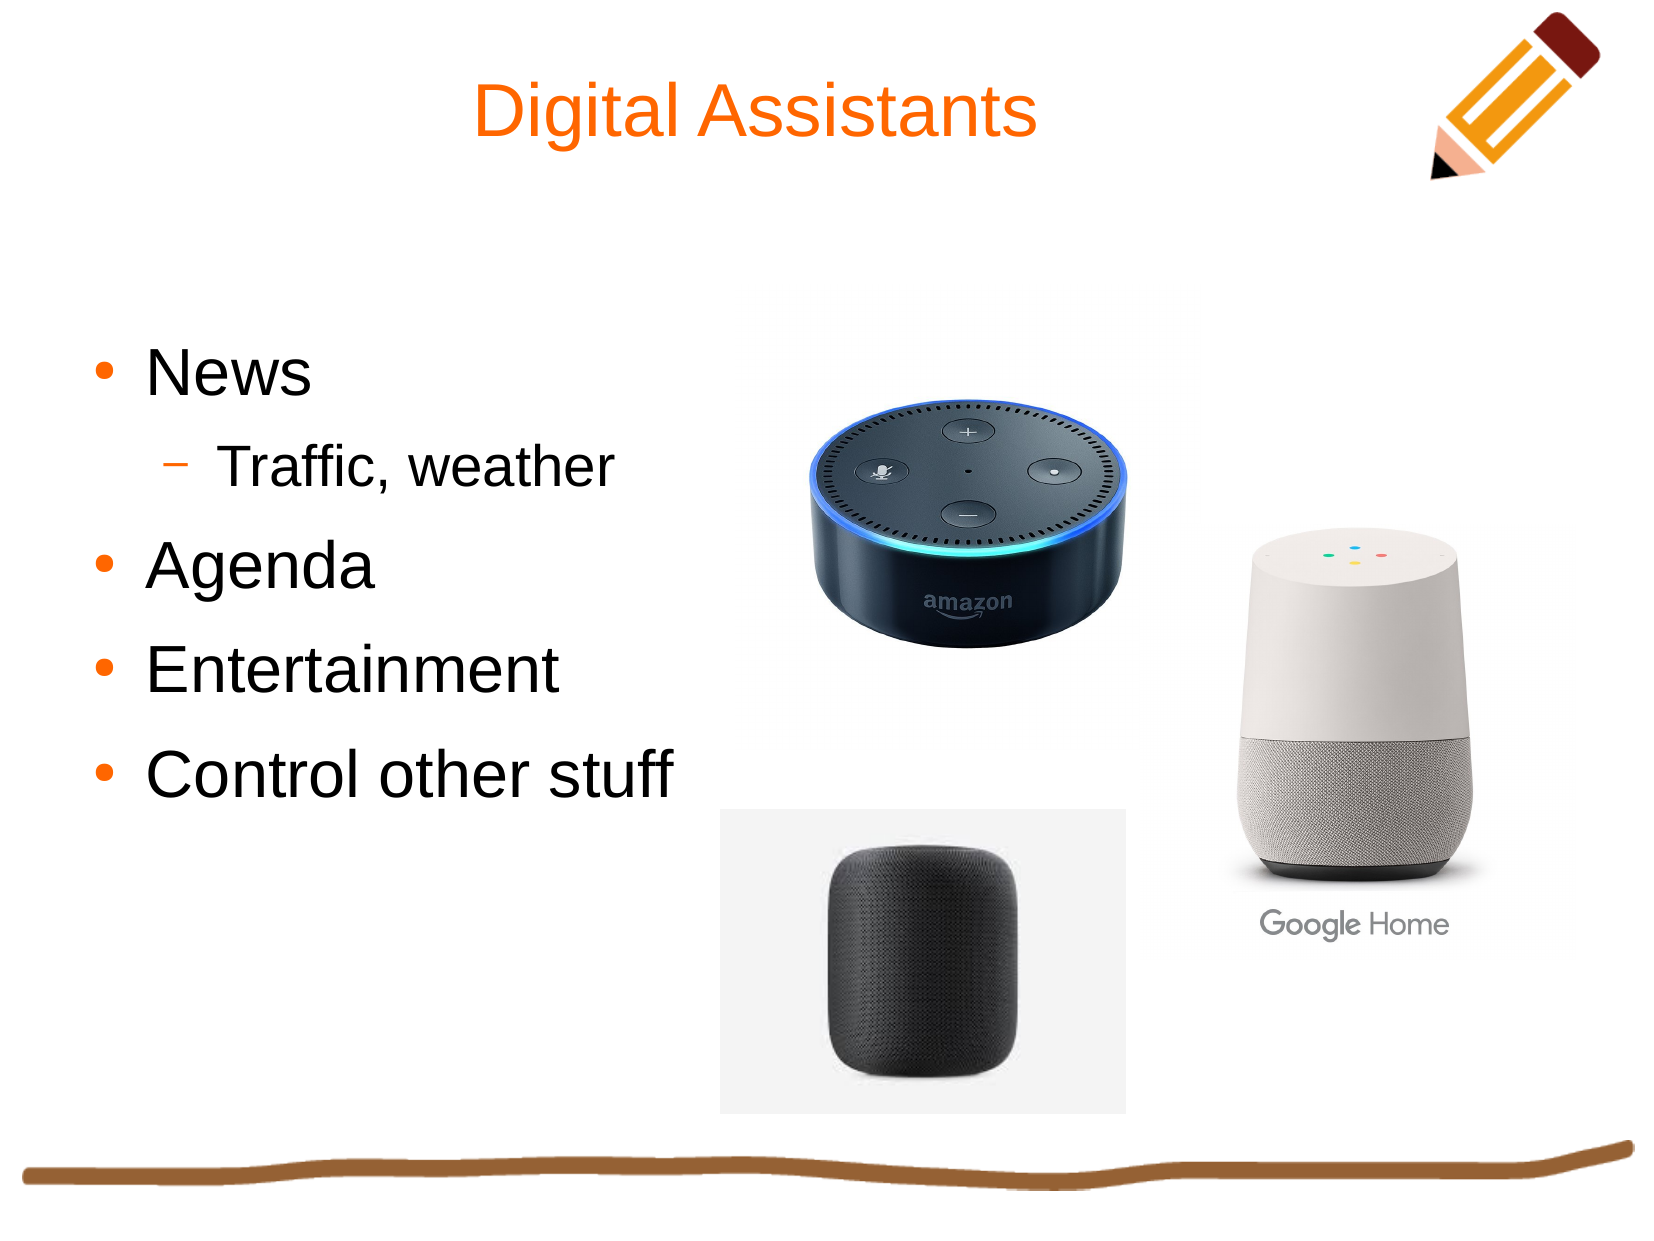

# Digital Assistants
News
Traffic, weather
Agenda
Entertainment
Control other stuff